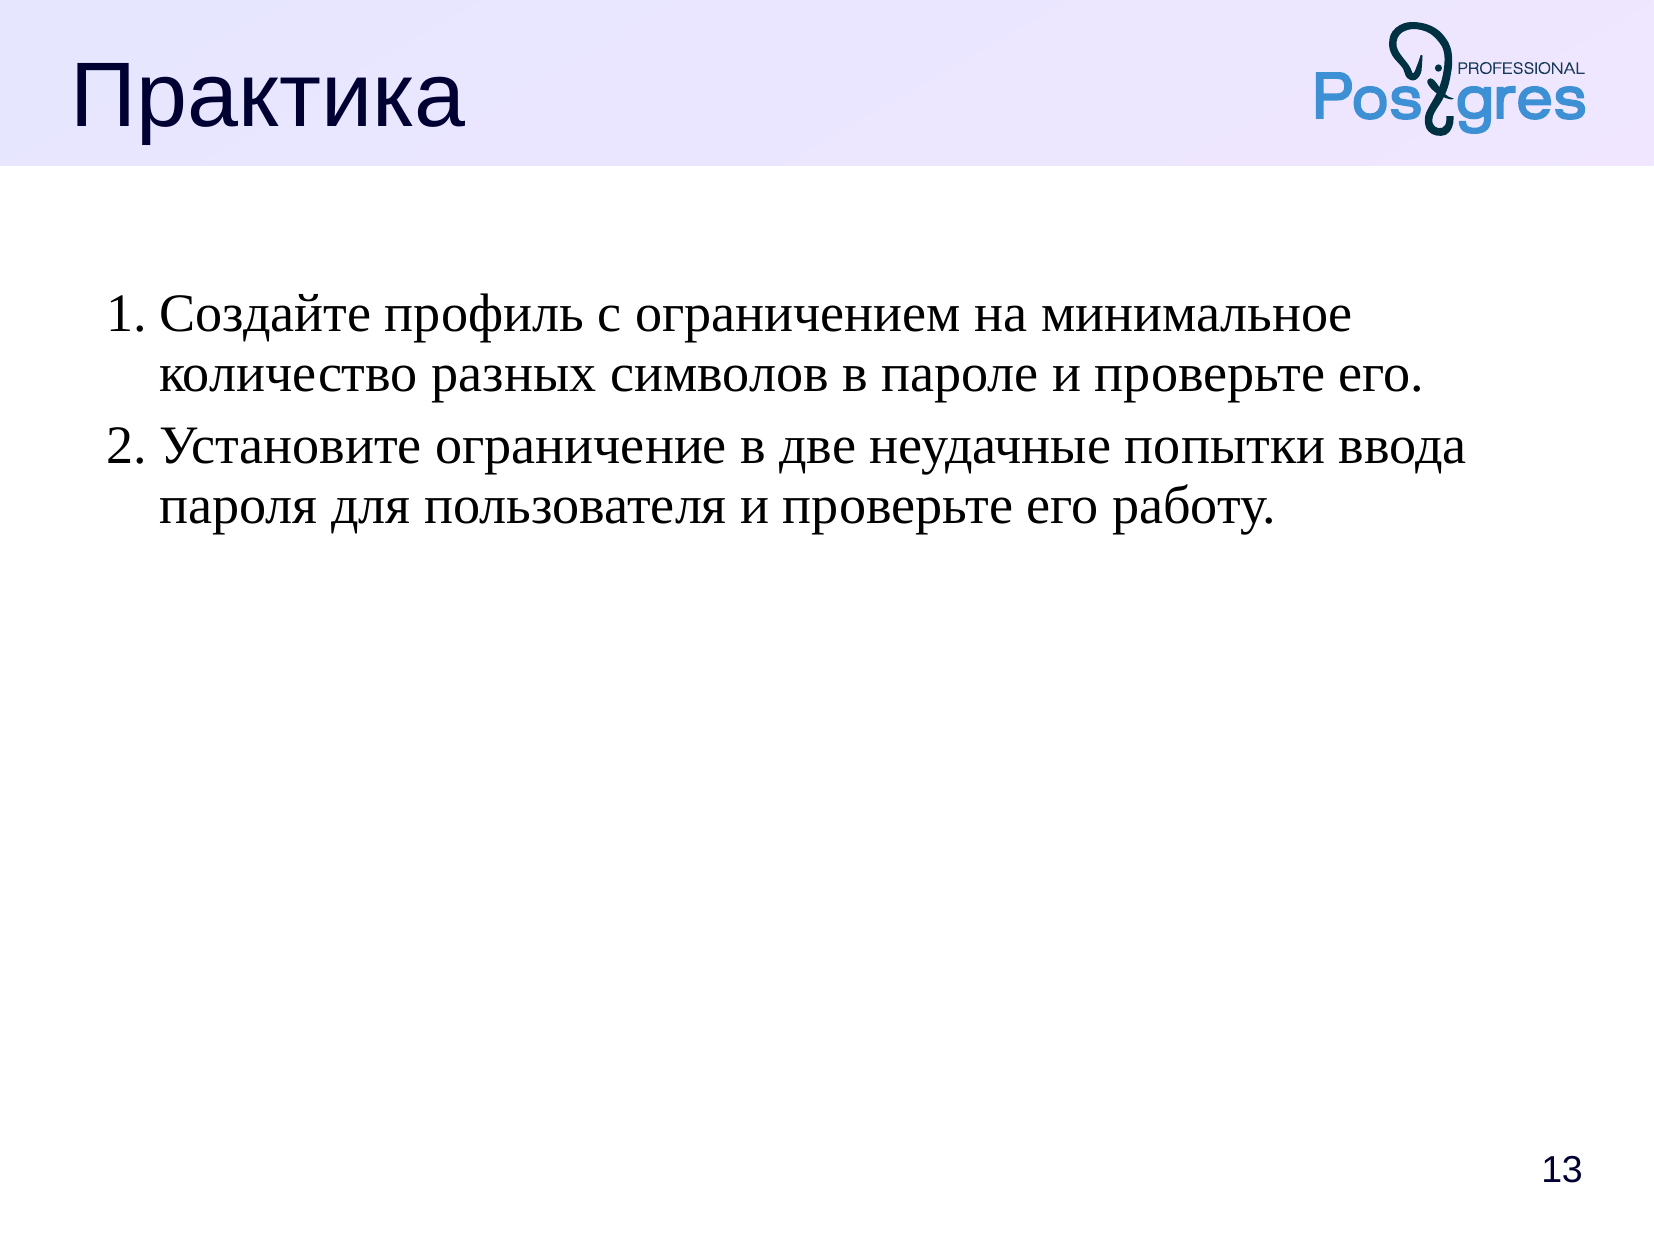

# Практика
Создайте профиль с ограничением на минимальное количество разных символов в пароле и проверьте его.
Установите ограничение в две неудачные попытки ввода пароля для пользователя и проверьте его работу.